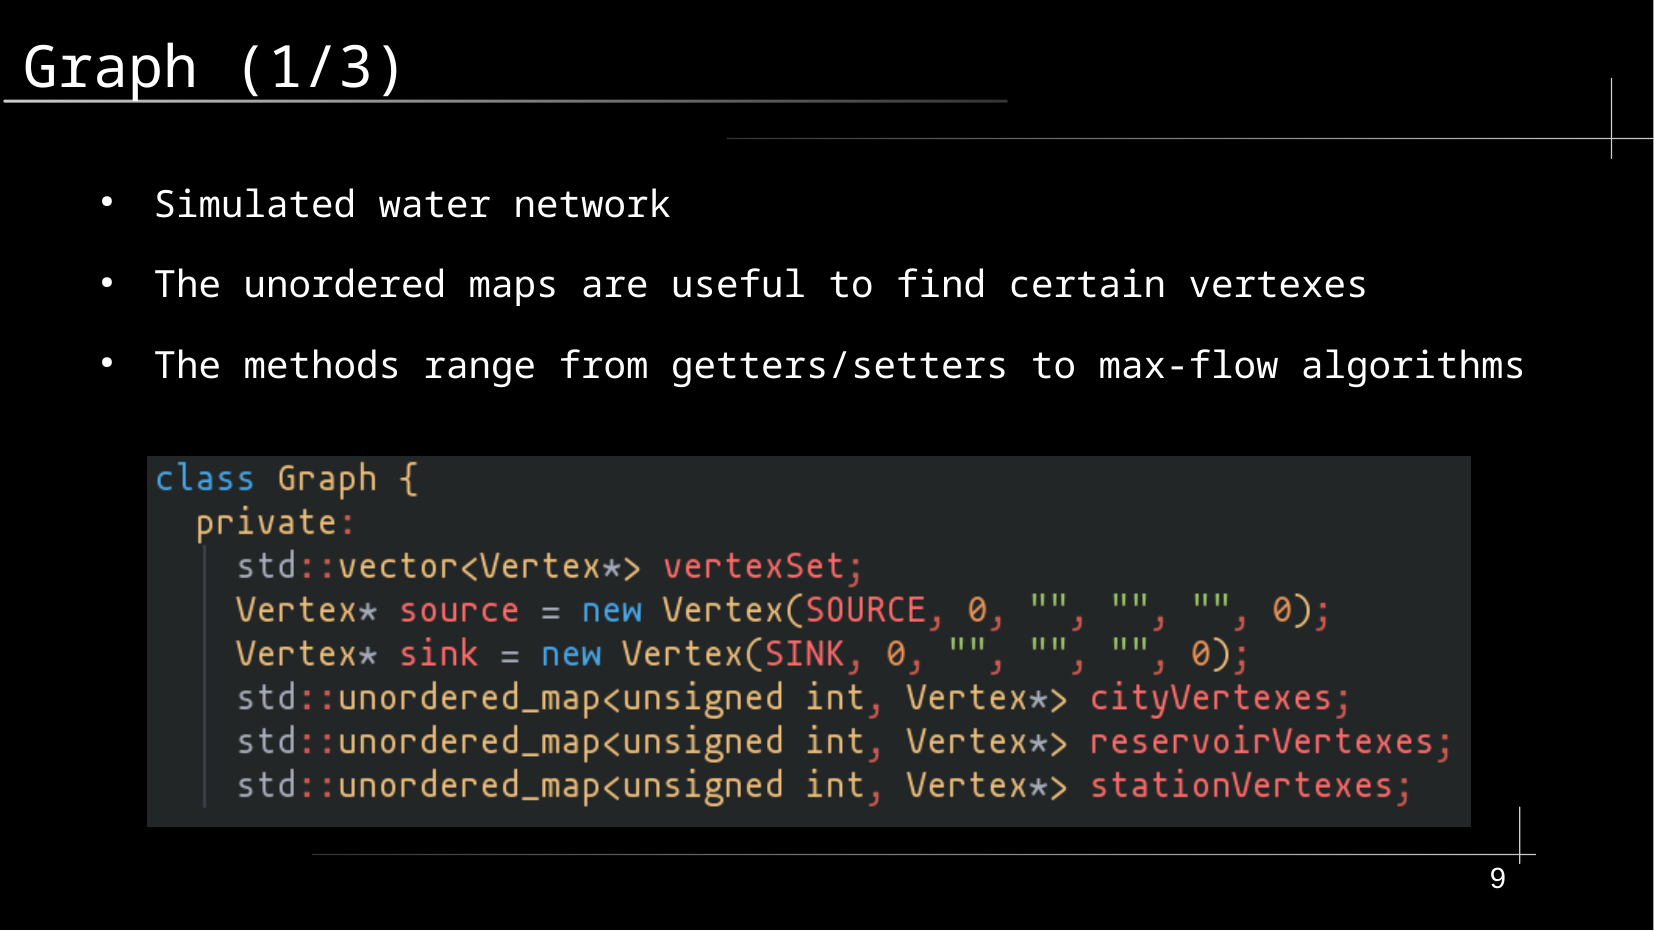

# Graph (1/3)
Simulated water network
The unordered maps are useful to find certain vertexes
The methods range from getters/setters to max-flow algorithms
9